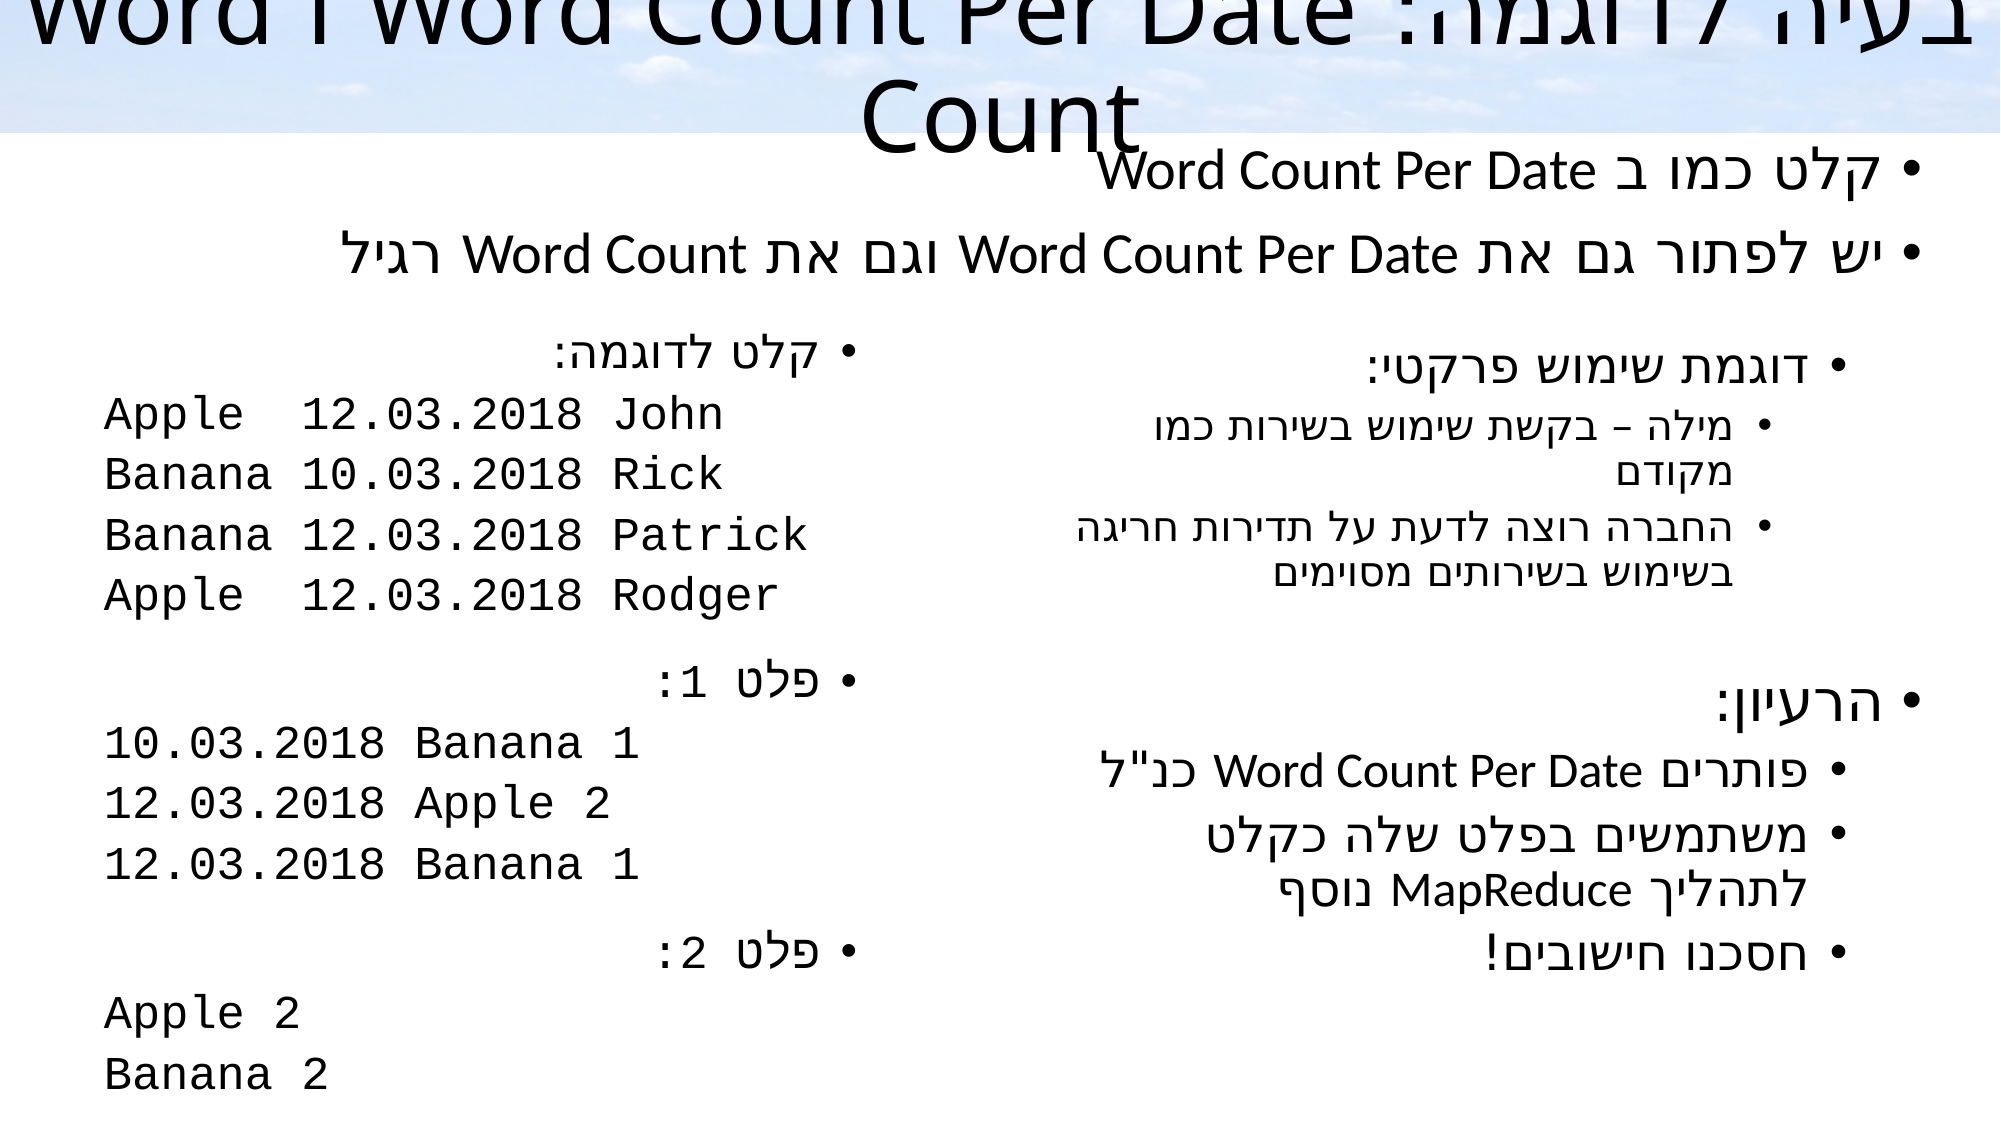

# בעיה לדוגמה: Word Count Per Date ו Word Count
קלט כמו ב Word Count Per Date
יש לפתור גם את Word Count Per Date וגם את Word Count רגיל
קלט לדוגמה:
Apple 12.03.2018 John
Banana 10.03.2018 Rick
Banana 12.03.2018 Patrick
Apple 12.03.2018 Rodger
פלט 1:
10.03.2018 Banana 1
12.03.2018 Apple 2
12.03.2018 Banana 1
פלט 2:
Apple 2
Banana 2
דוגמת שימוש פרקטי:
מילה – בקשת שימוש בשירות כמו מקודם
החברה רוצה לדעת על תדירות חריגה בשימוש בשירותים מסוימים
הרעיון:
פותרים Word Count Per Date כנ"ל
משתמשים בפלט שלה כקלט לתהליך MapReduce נוסף
חסכנו חישובים!